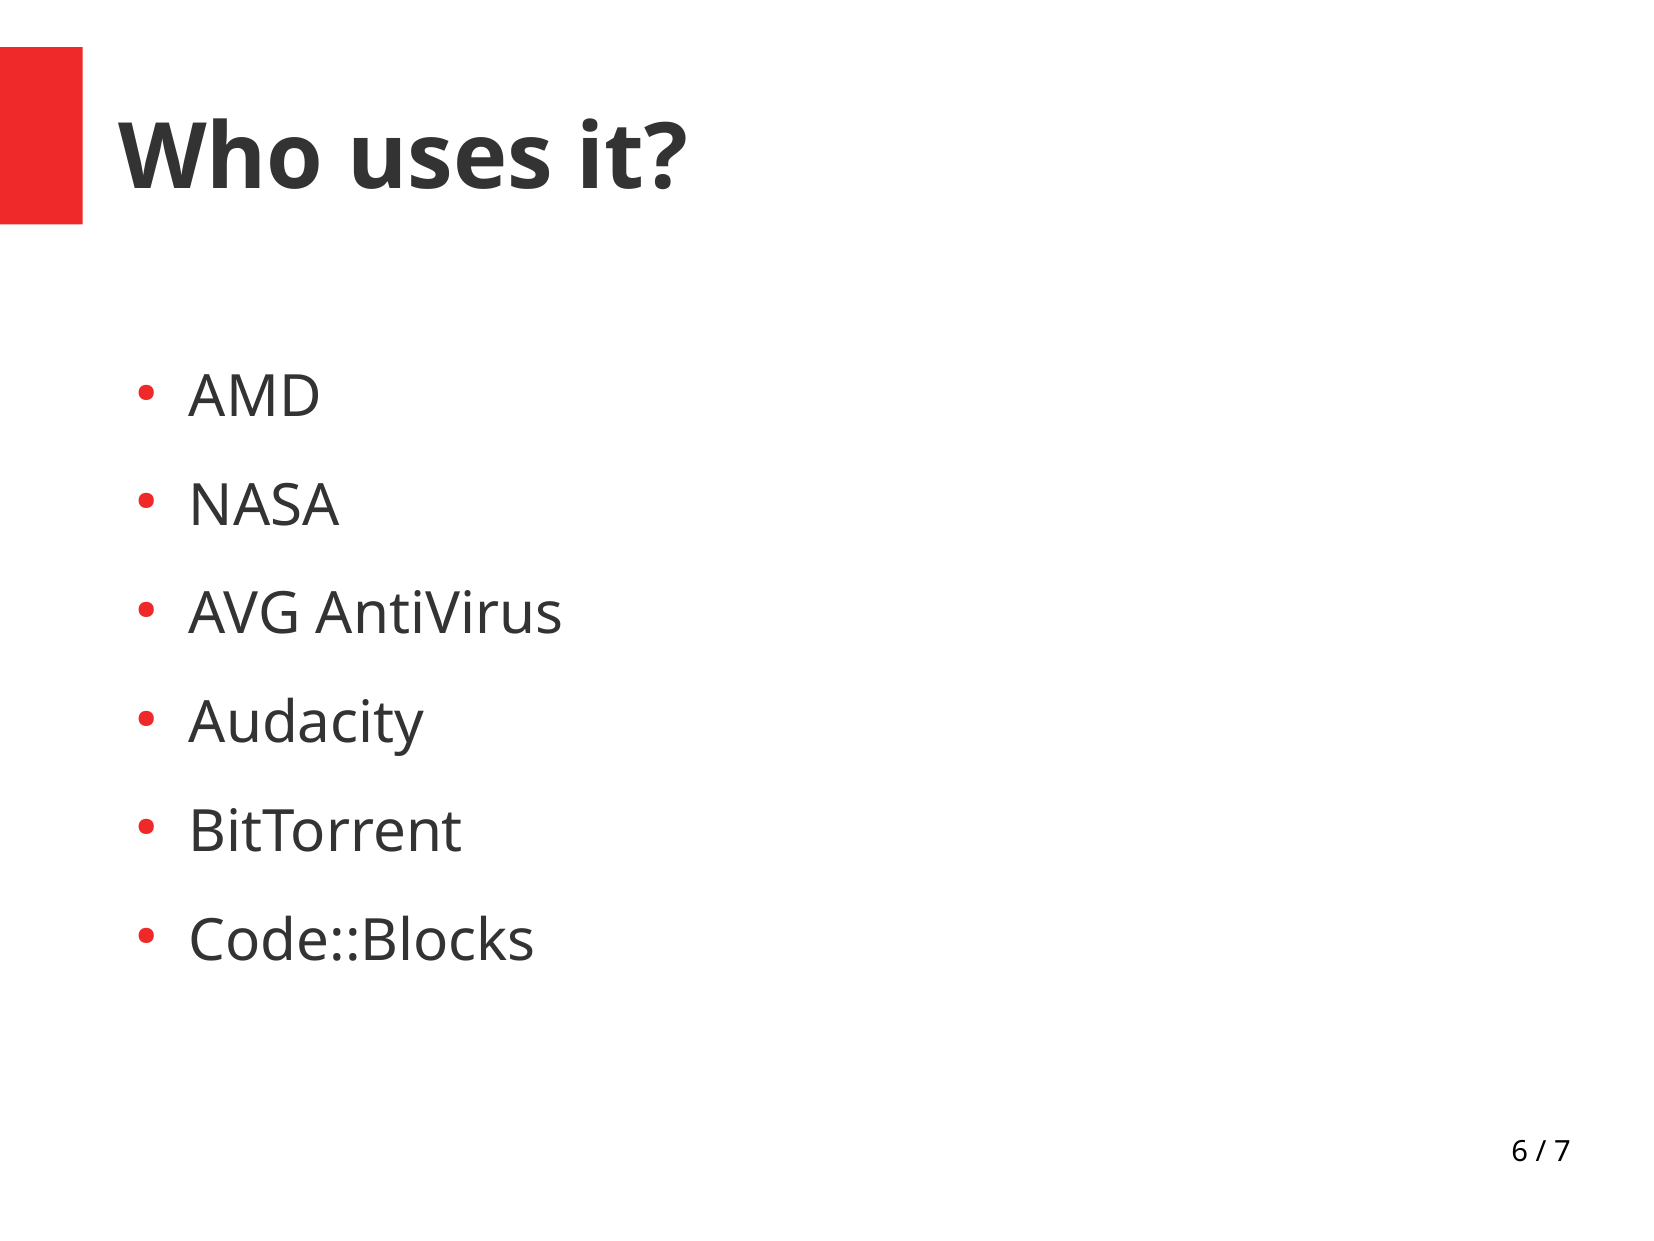

# Who uses it?
AMD
NASA
AVG AntiVirus
Audacity
BitTorrent
Code::Blocks
6